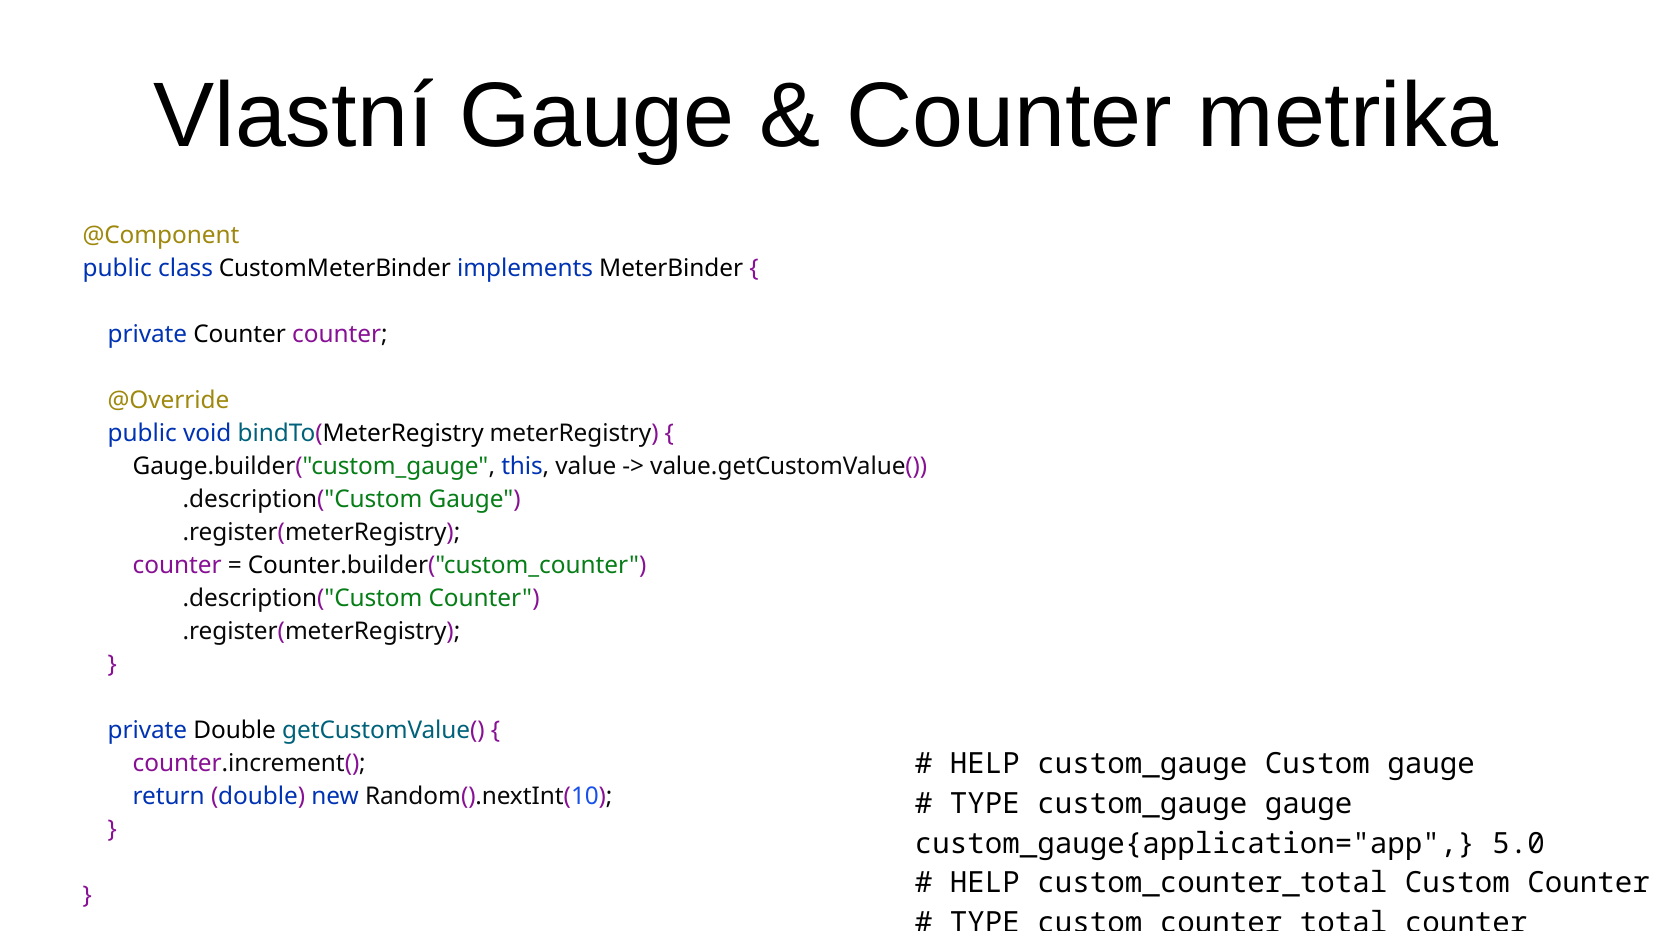

# Vlastní Gauge & Counter metrika
@Component
public class CustomMeterBinder implements MeterBinder {
 private Counter counter;
 @Override
 public void bindTo(MeterRegistry meterRegistry) {
 Gauge.builder("custom_gauge", this, value -> value.getCustomValue())
 .description("Custom Gauge")
 .register(meterRegistry);
 counter = Counter.builder("custom_counter")
 .description("Custom Counter")
 .register(meterRegistry);
 }
 private Double getCustomValue() {
 counter.increment();
 return (double) new Random().nextInt(10);
 }
}
# HELP custom_gauge Custom gauge
# TYPE custom_gauge gauge
custom_gauge{application="app",} 5.0
# HELP custom_counter_total Custom Counter
# TYPE custom_counter_total counter
custom_counter_total{application="app",} 25.0